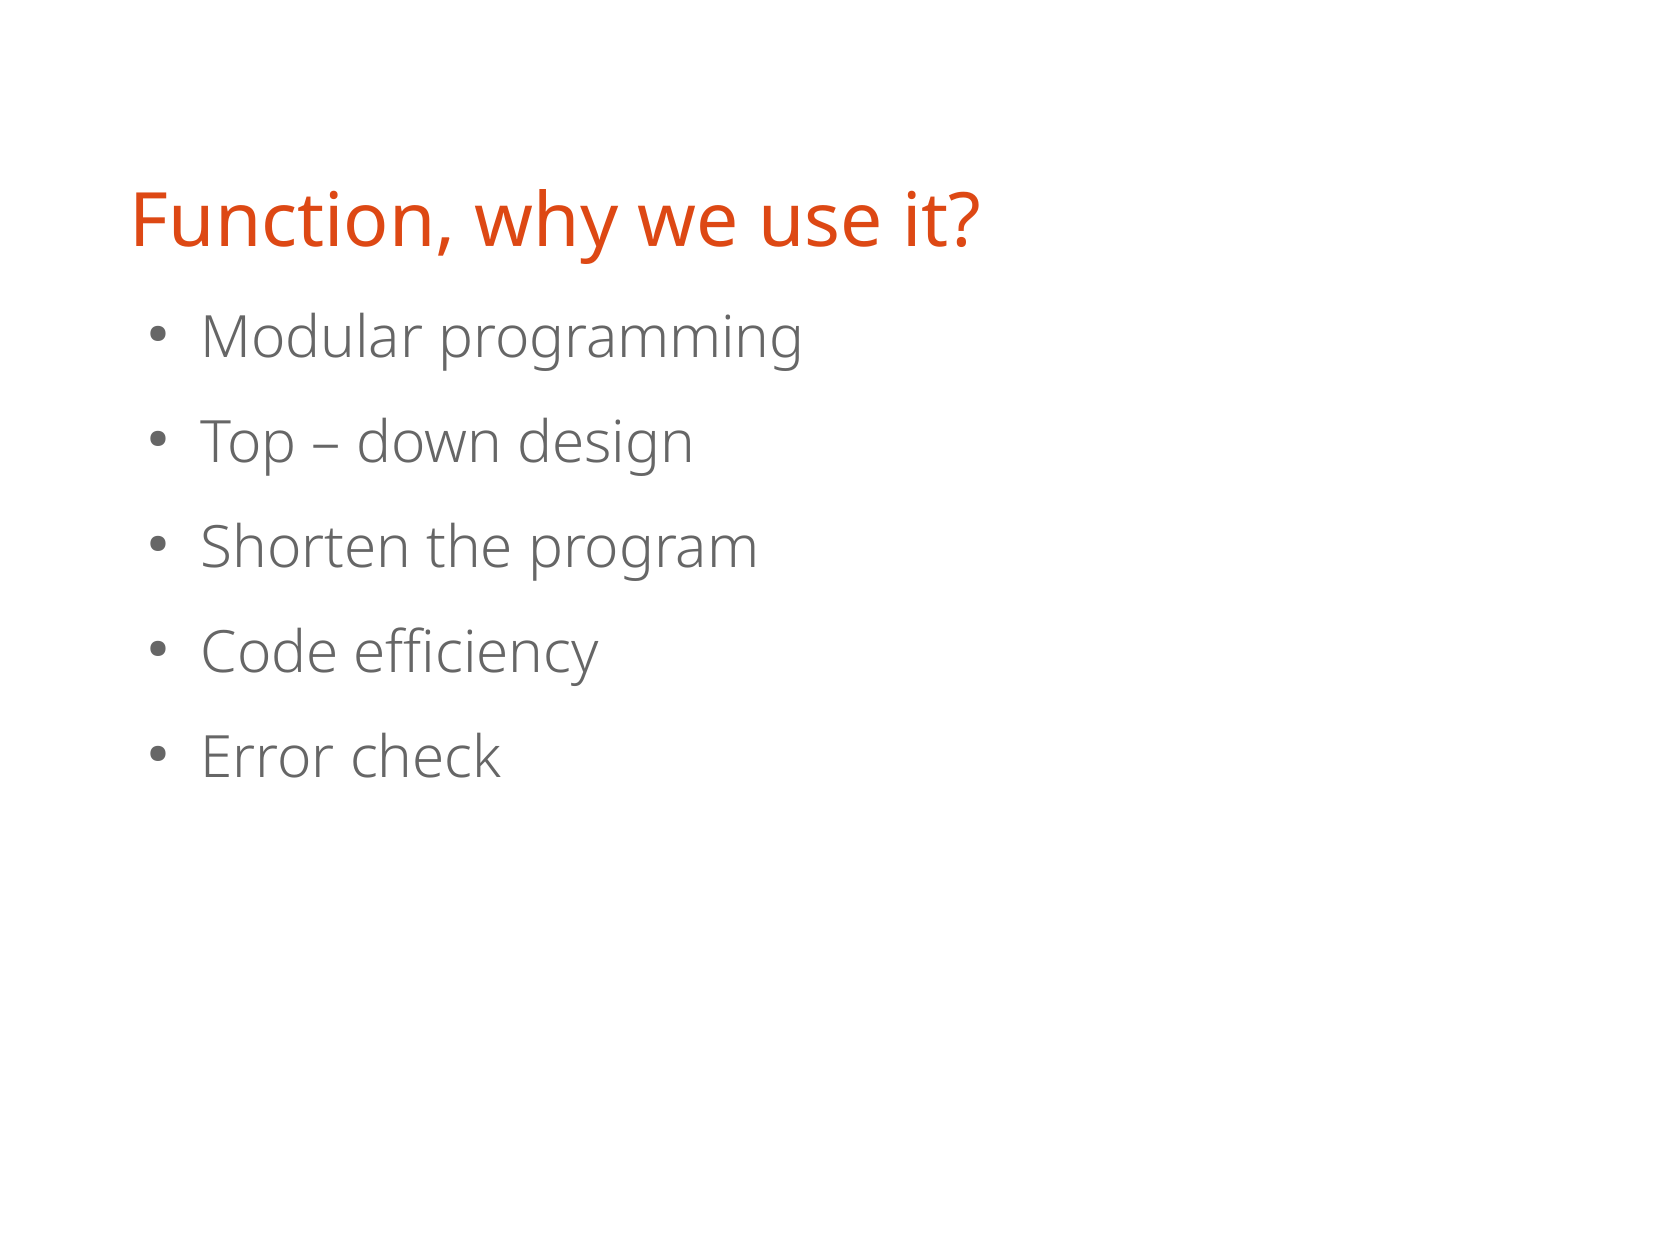

# Function, why we use it?
Modular programming
Top – down design
Shorten the program
Code efficiency
Error check